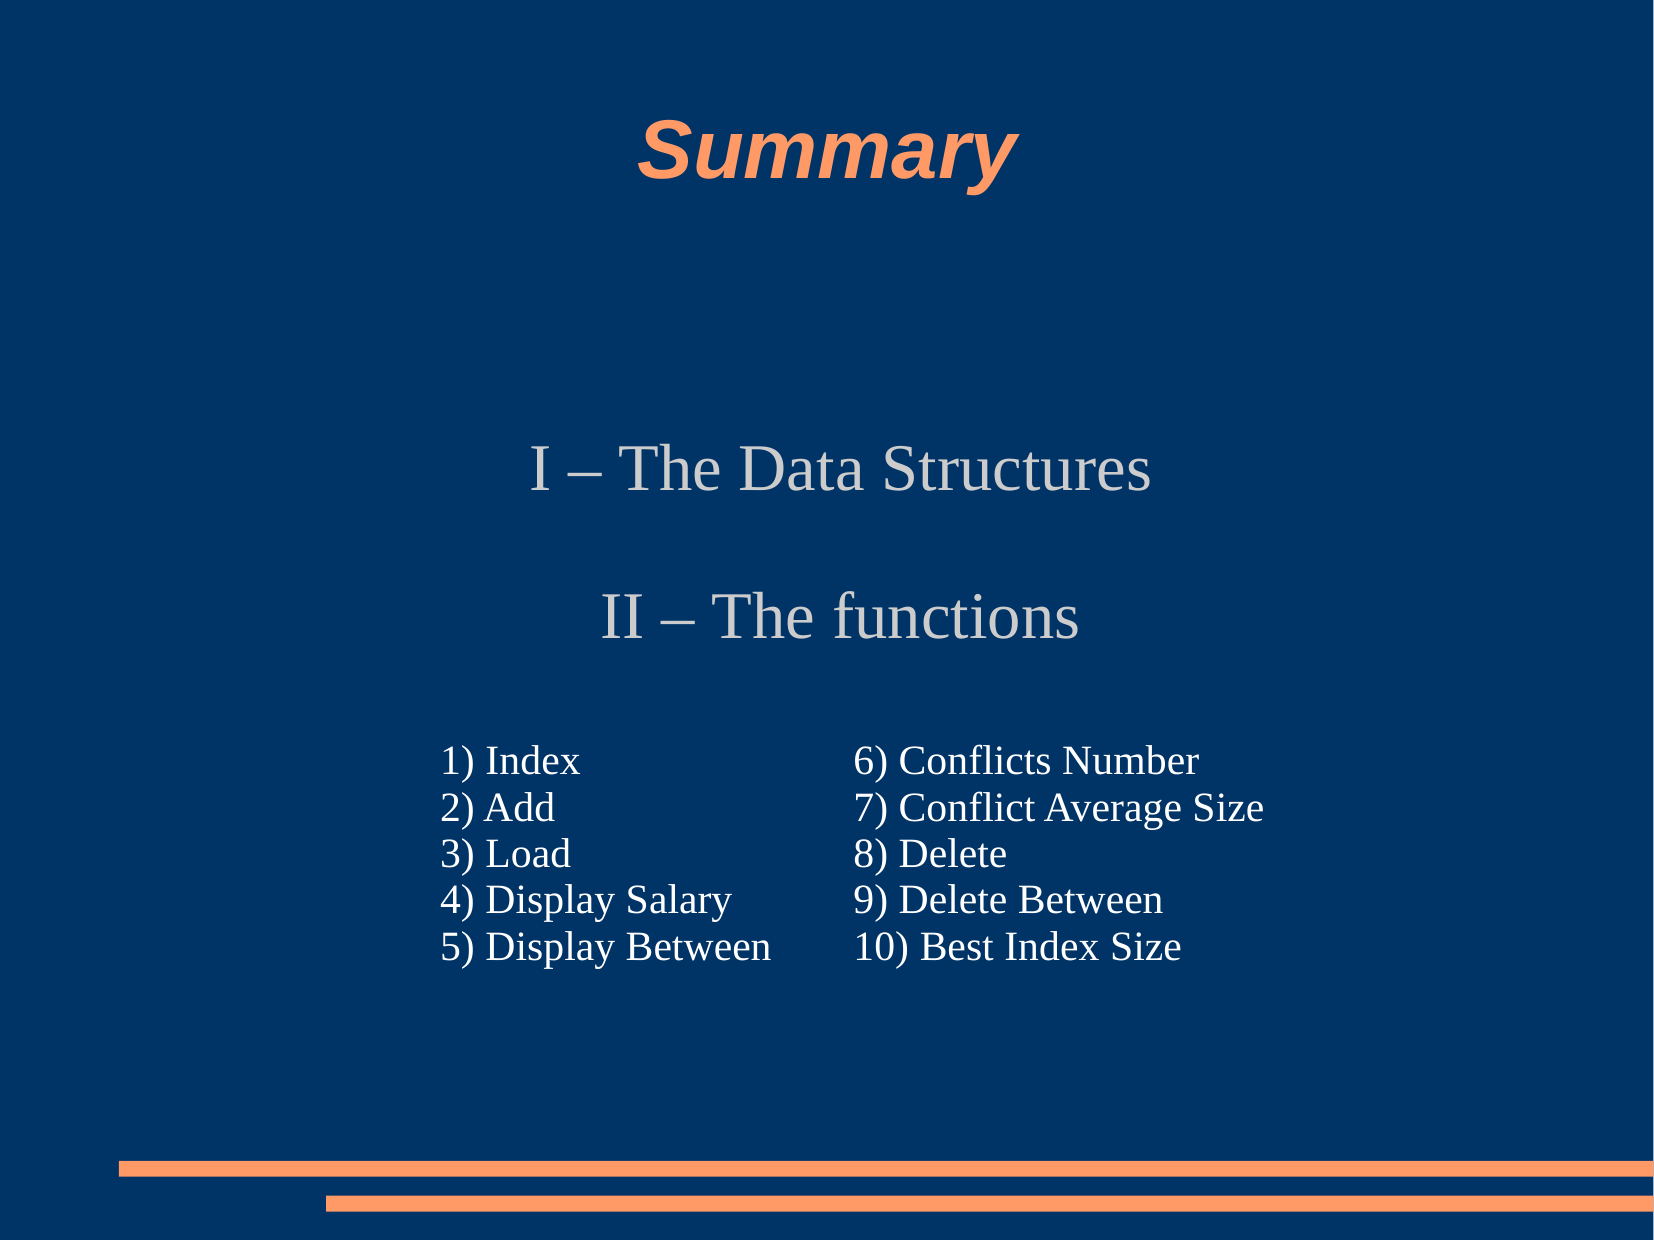

# Summary
I – The Data Structures
II – The functions
1) Index
2) Add
3) Load
4) Display Salary
5) Display Between
6) Conflicts Number
7) Conflict Average Size
8) Delete
9) Delete Between
10) Best Index Size